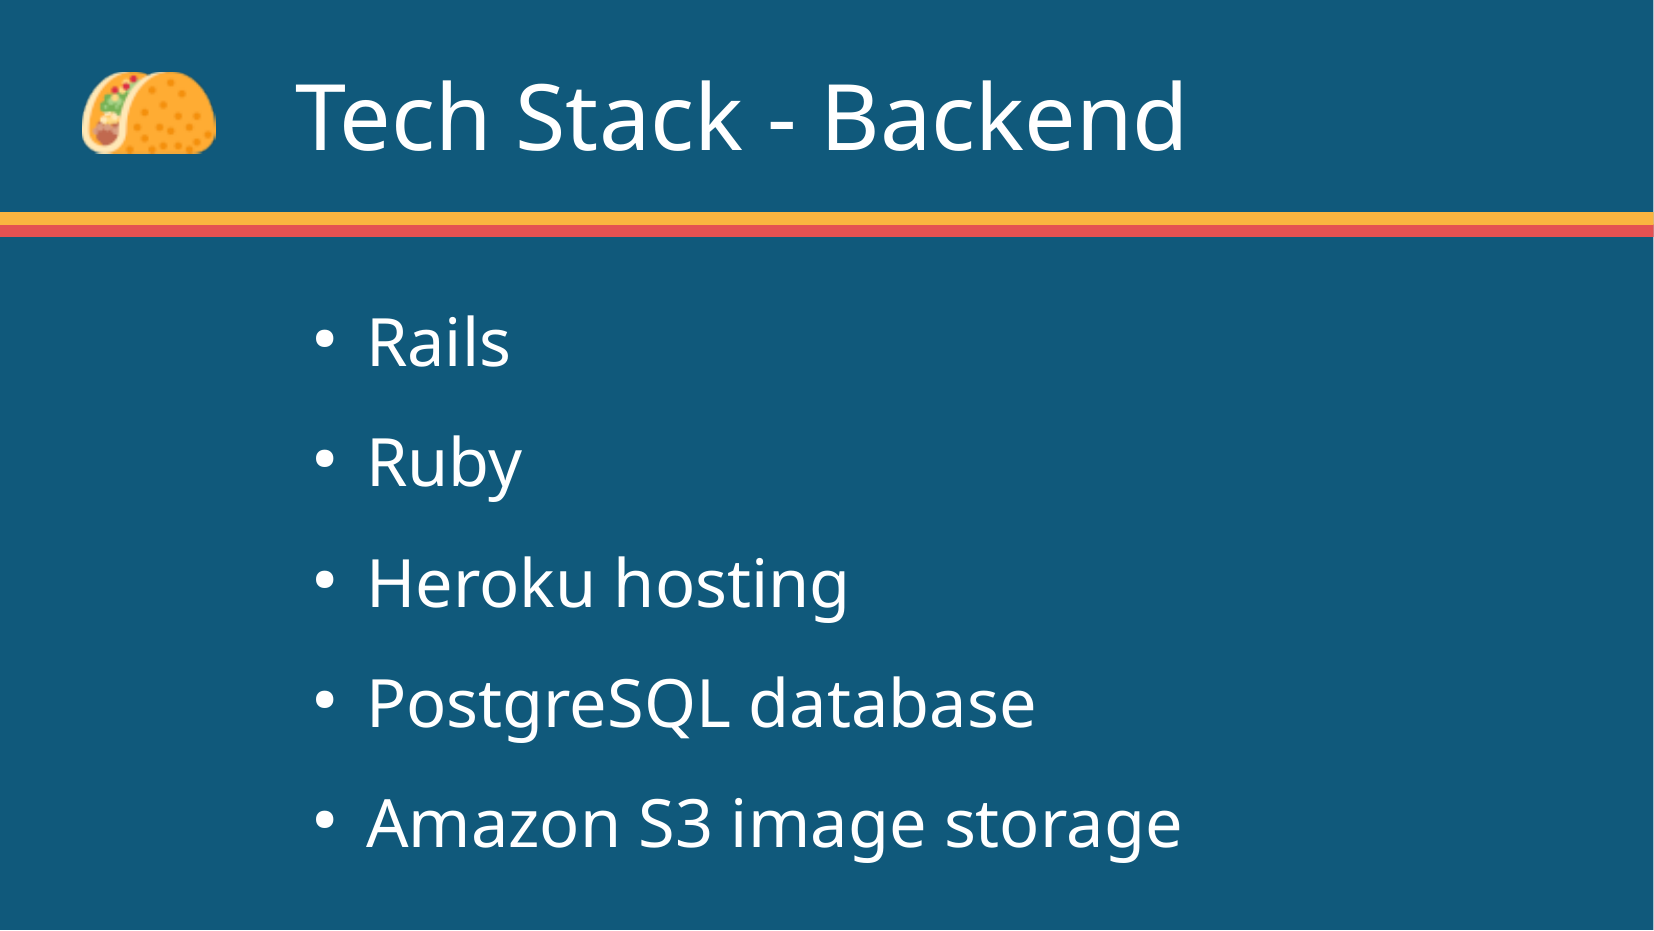

# Tech Stack - Backend
Rails
Ruby
Heroku hosting
PostgreSQL database
Amazon S3 image storage